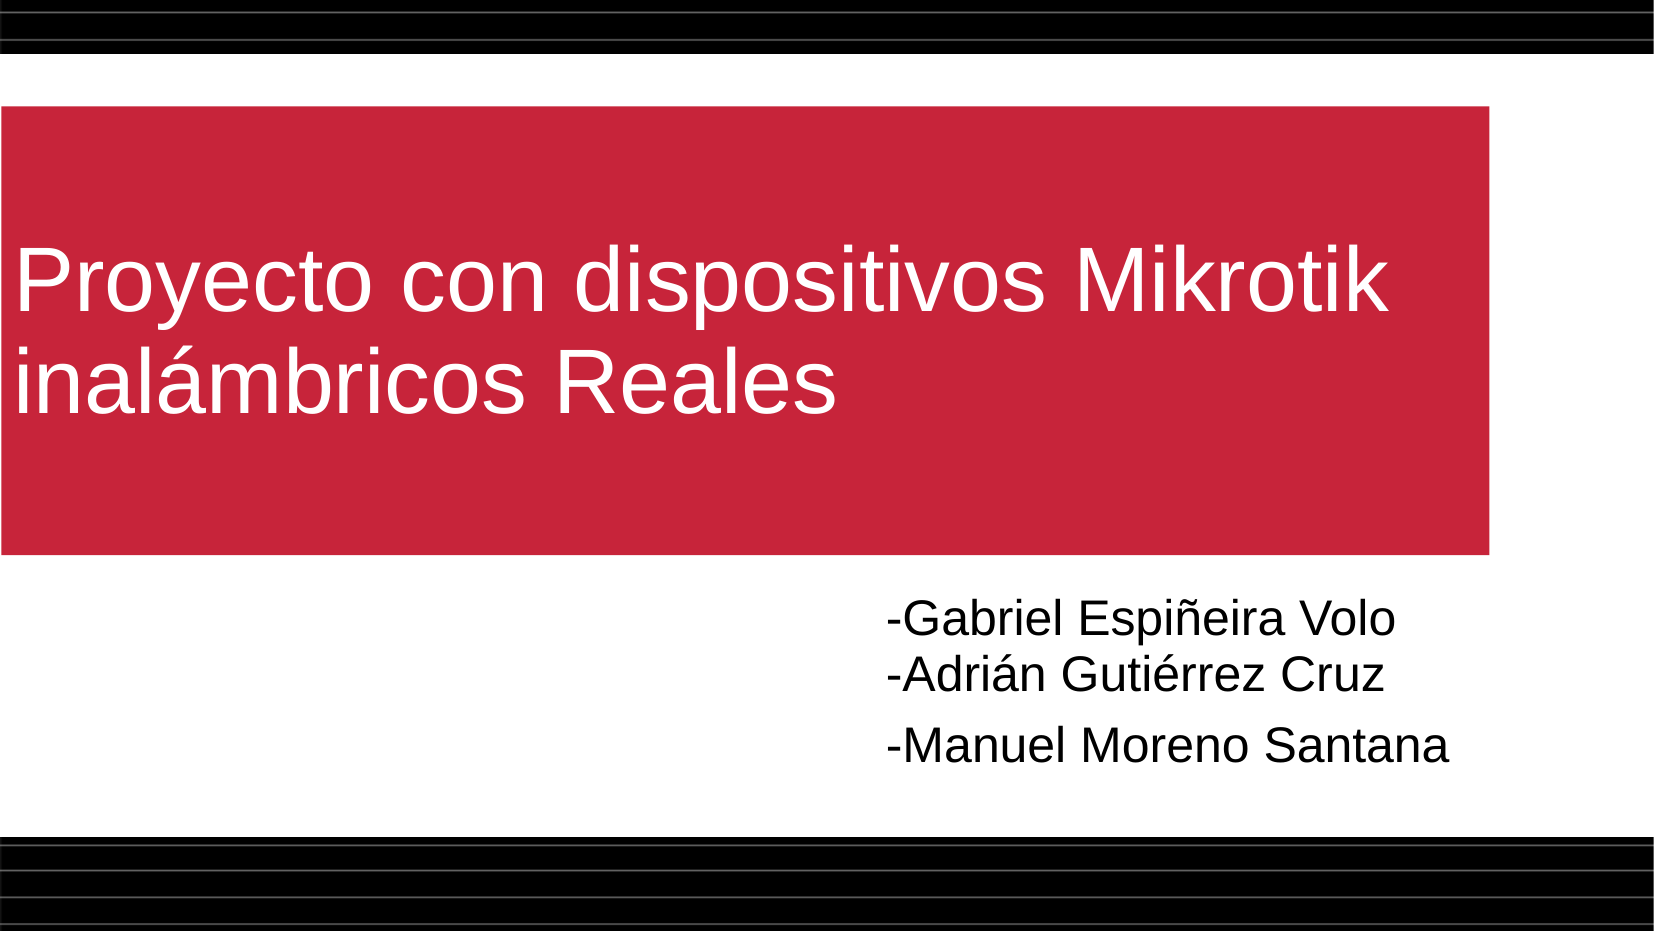

# Proyecto con dispositivos Mikrotik inalámbricos Reales
-Gabriel Espiñeira Volo
-Adrián Gutiérrez Cruz
-Manuel Moreno Santana